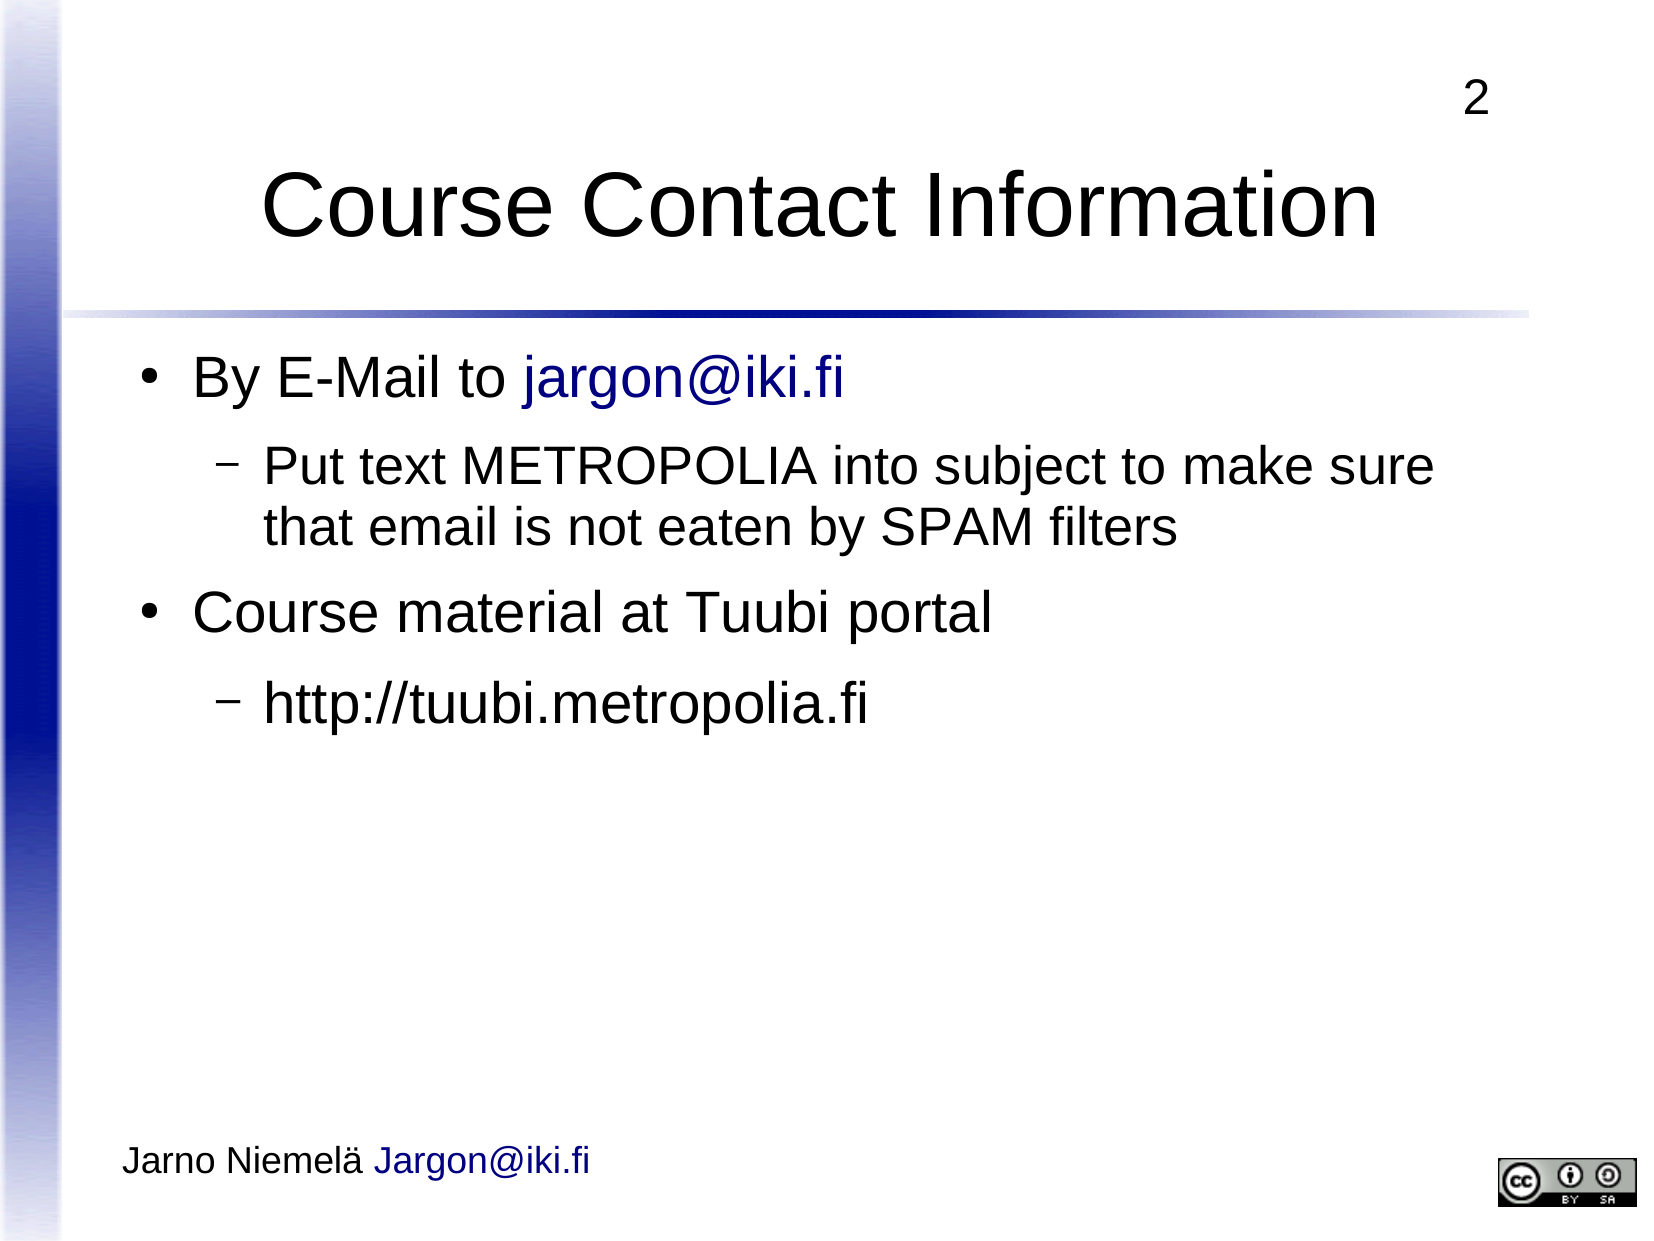

# Course Contact Information
By E-Mail to jargon@iki.fi
Put text METROPOLIA into subject to make sure that email is not eaten by SPAM filters
Course material at Tuubi portal
http://tuubi.metropolia.fi